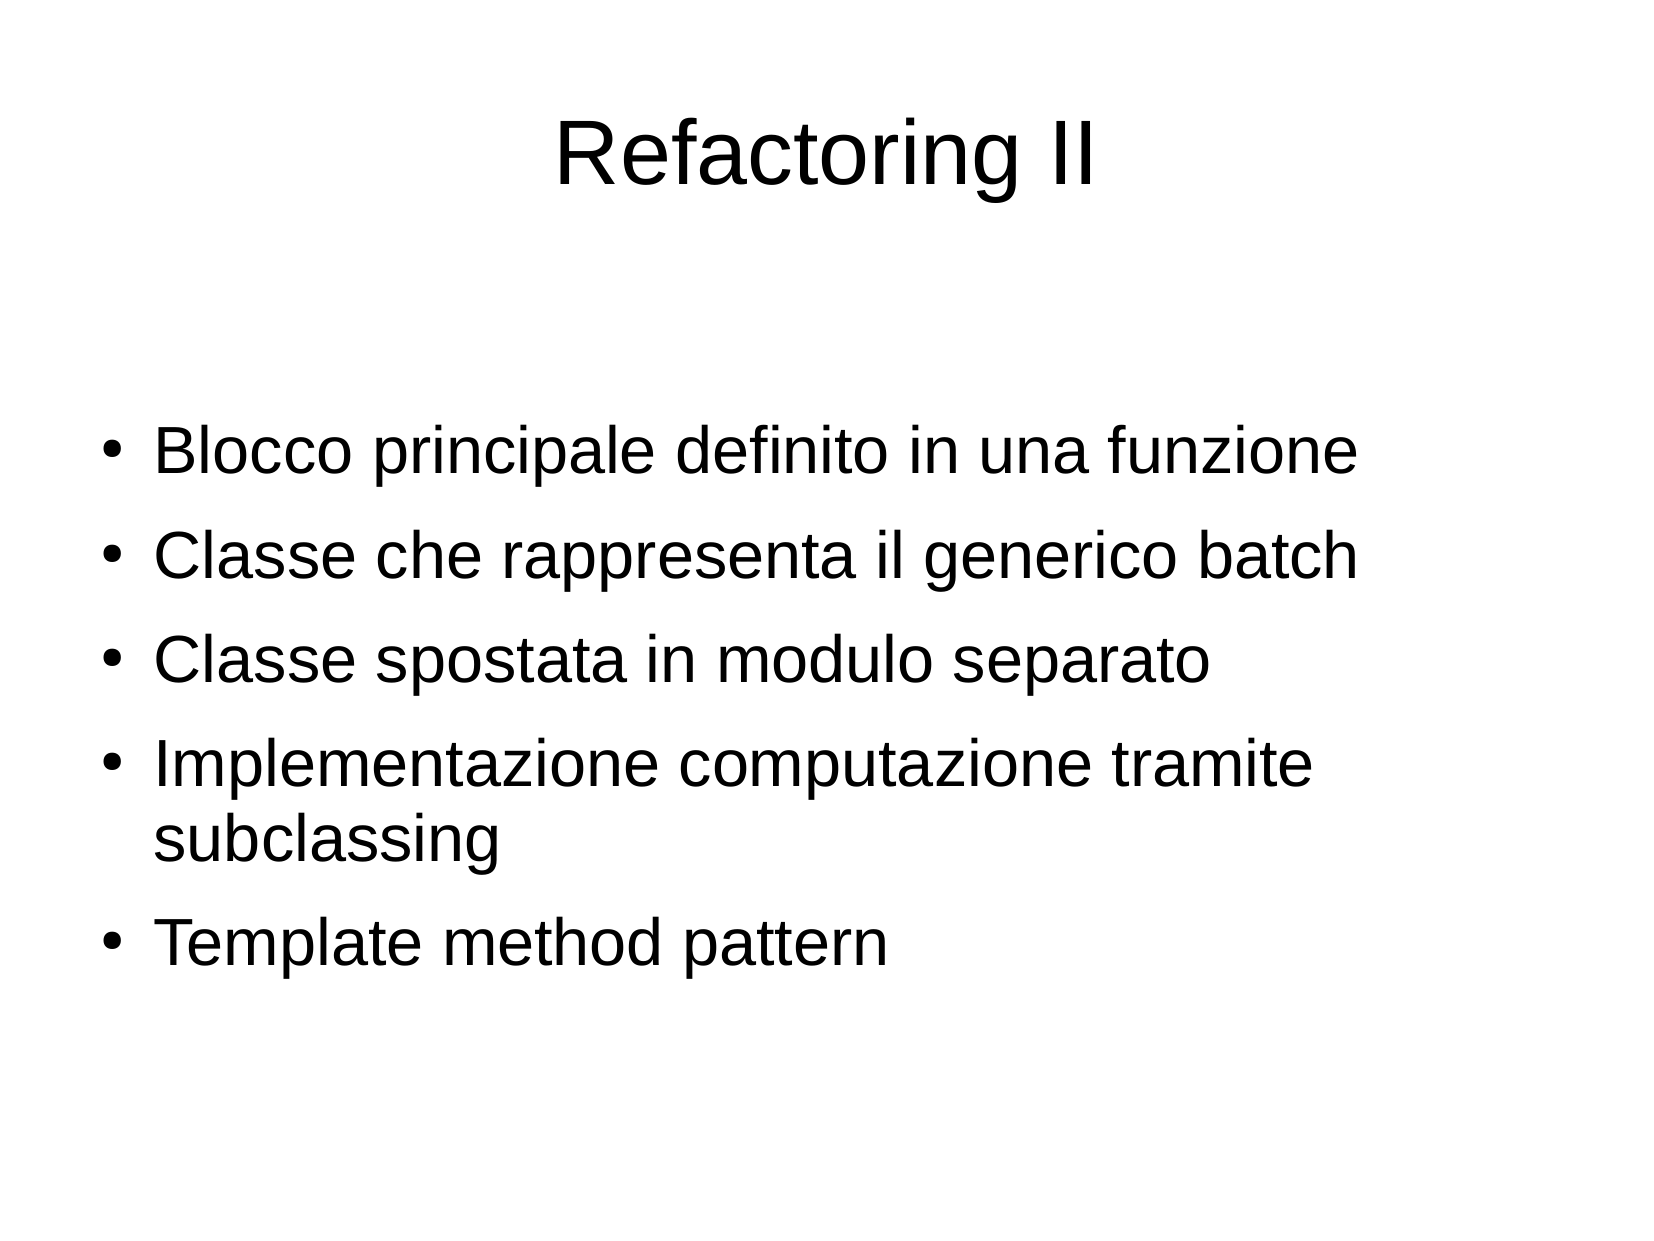

# Refactoring II
Blocco principale definito in una funzione
Classe che rappresenta il generico batch
Classe spostata in modulo separato
Implementazione computazione tramite subclassing
Template method pattern